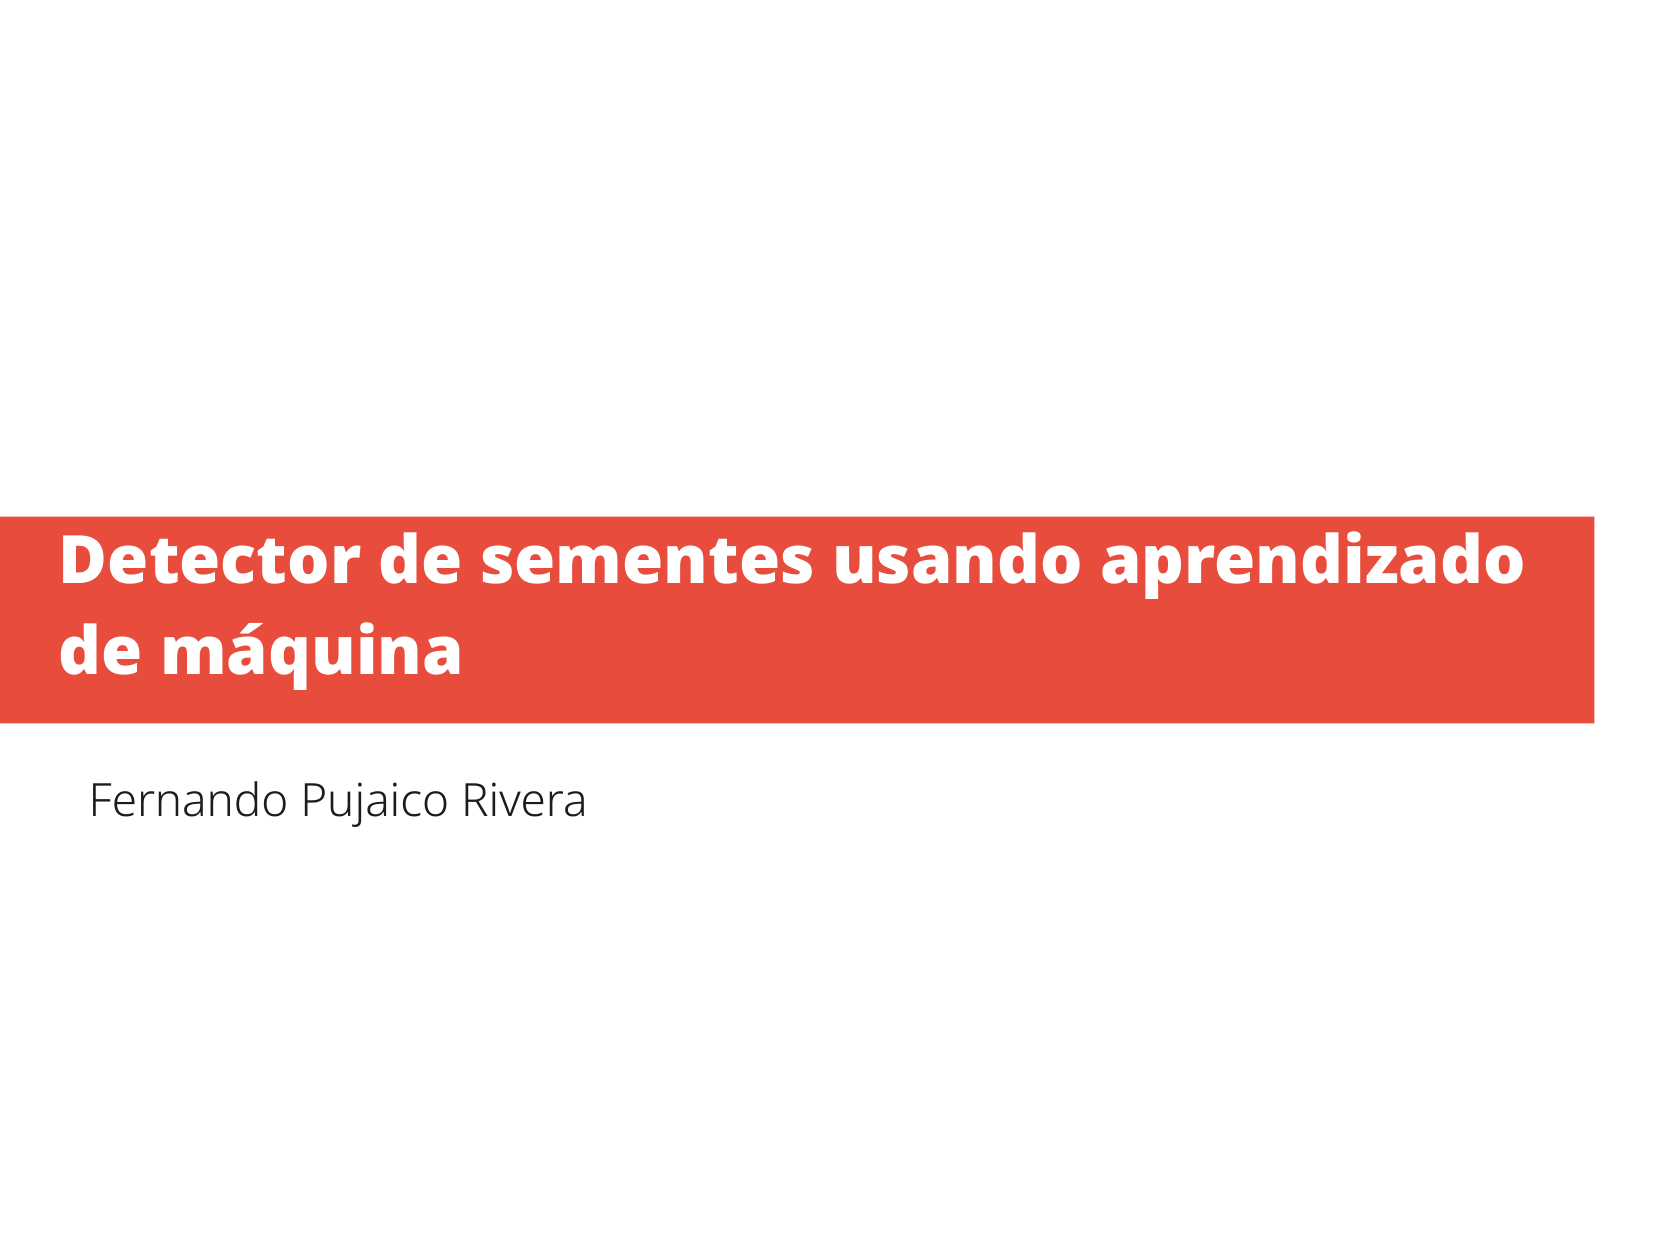

# Detector de sementes usando aprendizado de máquina
Fernando Pujaico Rivera